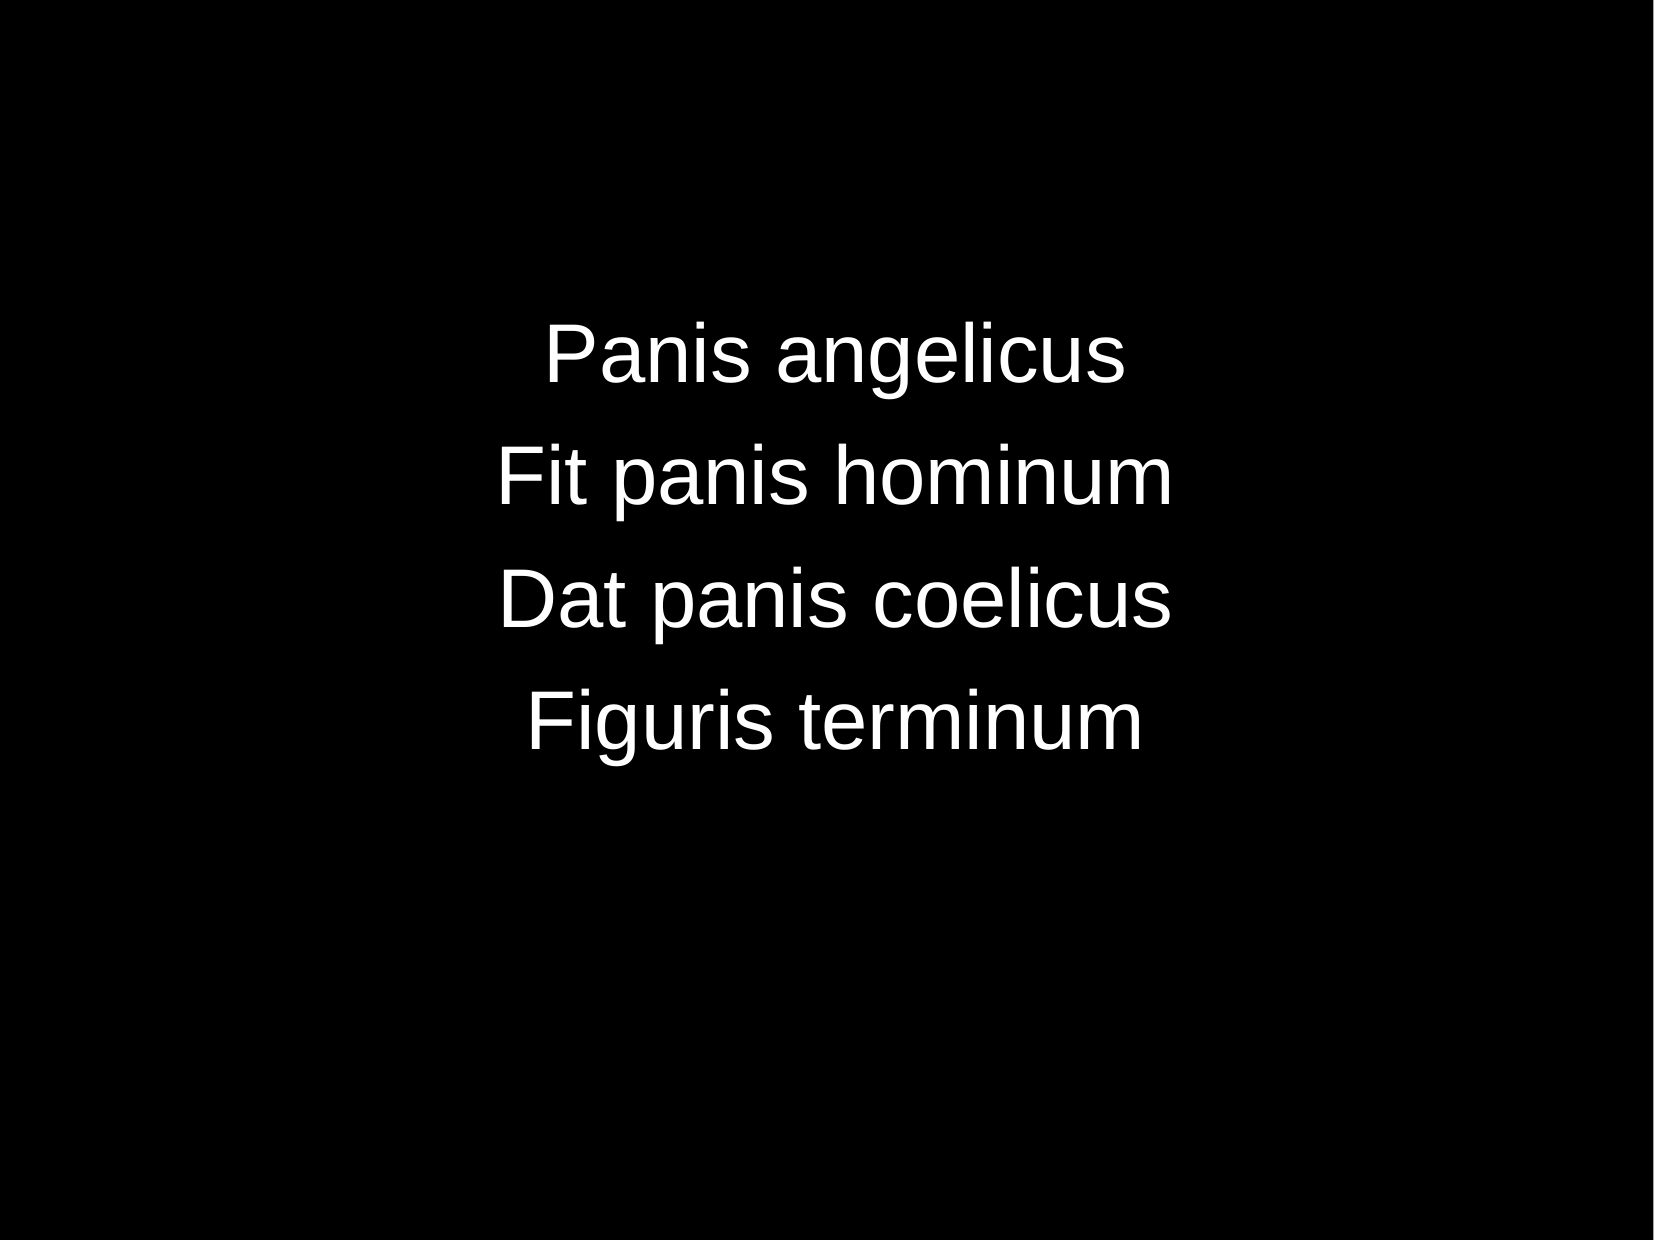

#
Panis angelicus
Fit panis hominum
Dat panis coelicus
Figuris terminum